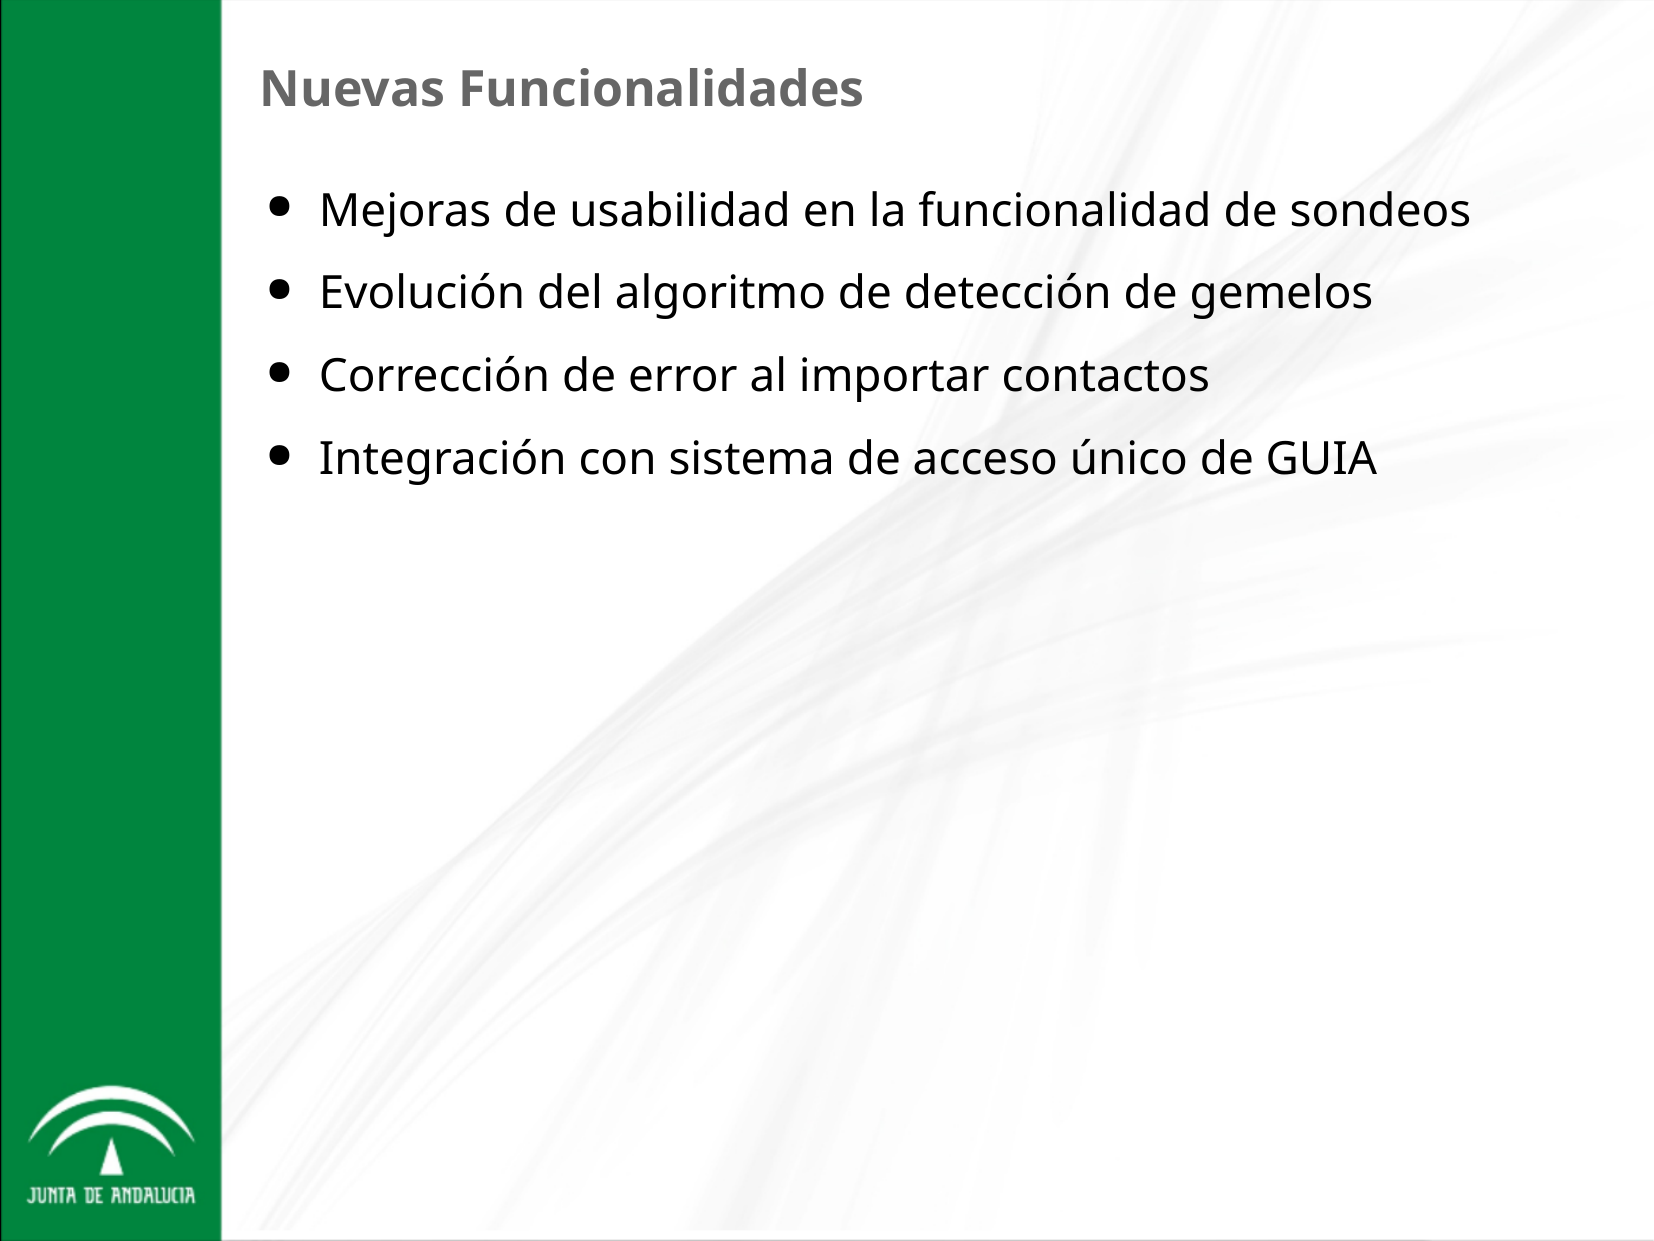

# Nuevas Funcionalidades
Mejoras de usabilidad en la funcionalidad de sondeos
Evolución del algoritmo de detección de gemelos
Corrección de error al importar contactos
Integración con sistema de acceso único de GUIA